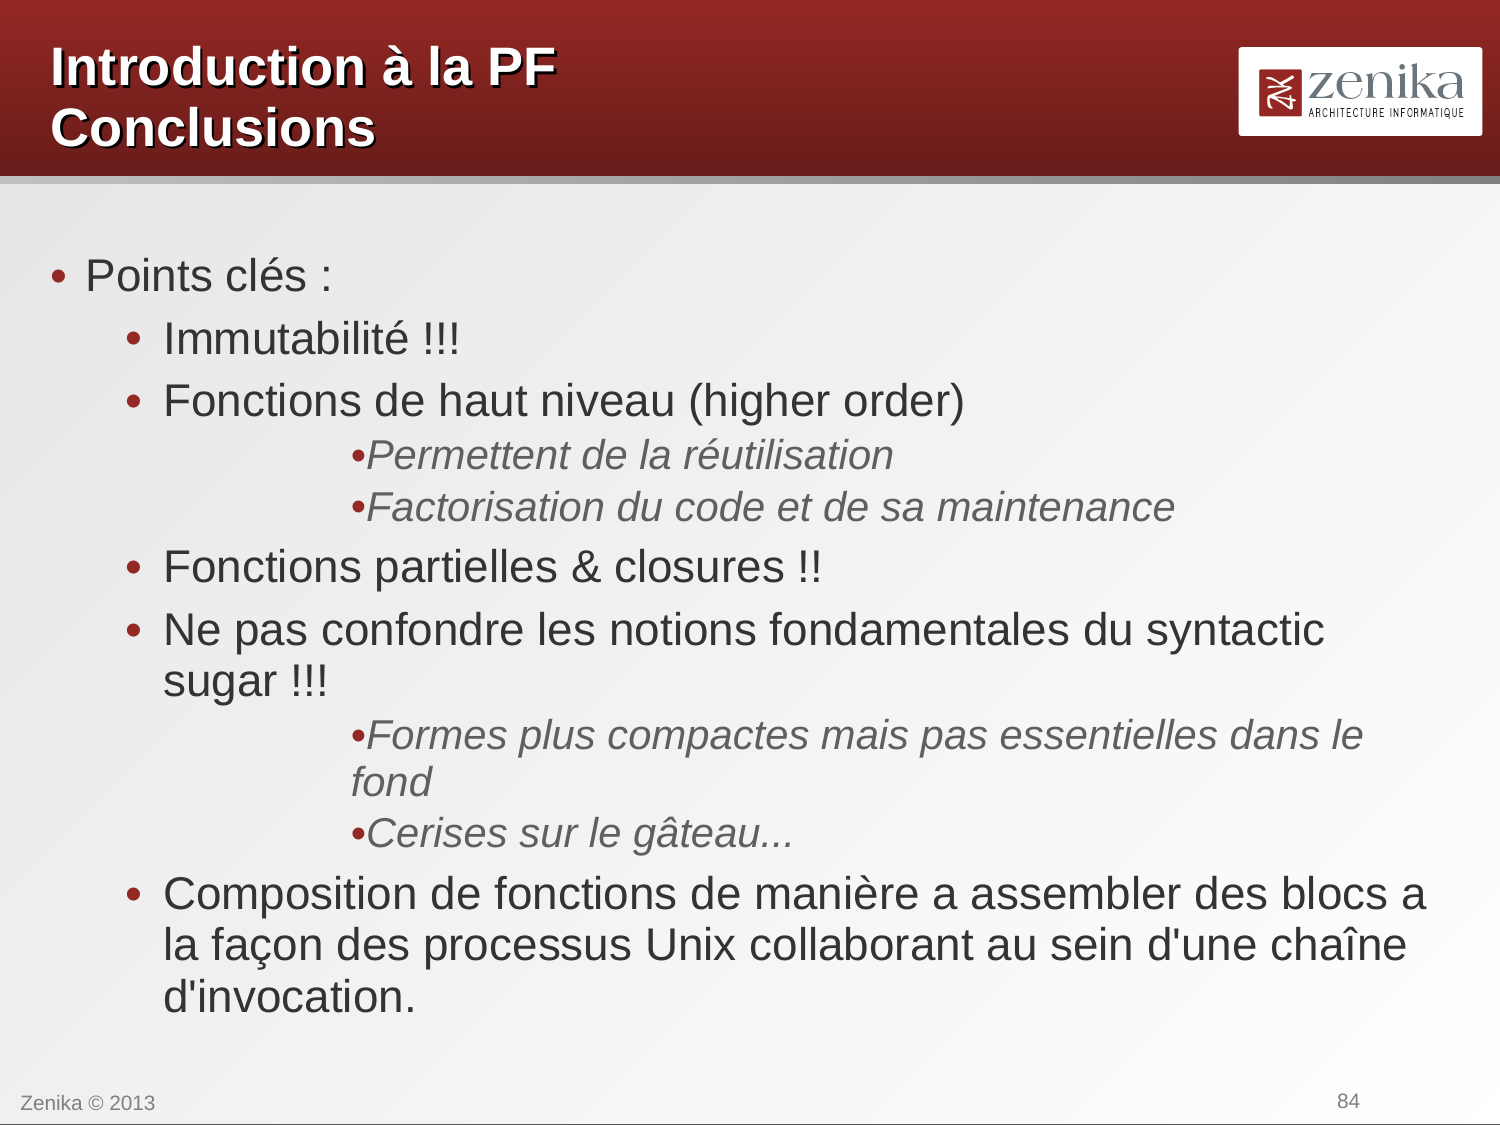

# Introduction à la PF Conclusions
Points clés :
Immutabilité !!!
Fonctions de haut niveau (higher order)
Permettent de la réutilisation
Factorisation du code et de sa maintenance
Fonctions partielles & closures !!
Ne pas confondre les notions fondamentales du syntactic sugar !!!
Formes plus compactes mais pas essentielles dans le fond
Cerises sur le gâteau...
Composition de fonctions de manière a assembler des blocs a la façon des processus Unix collaborant au sein d'une chaîne d'invocation.